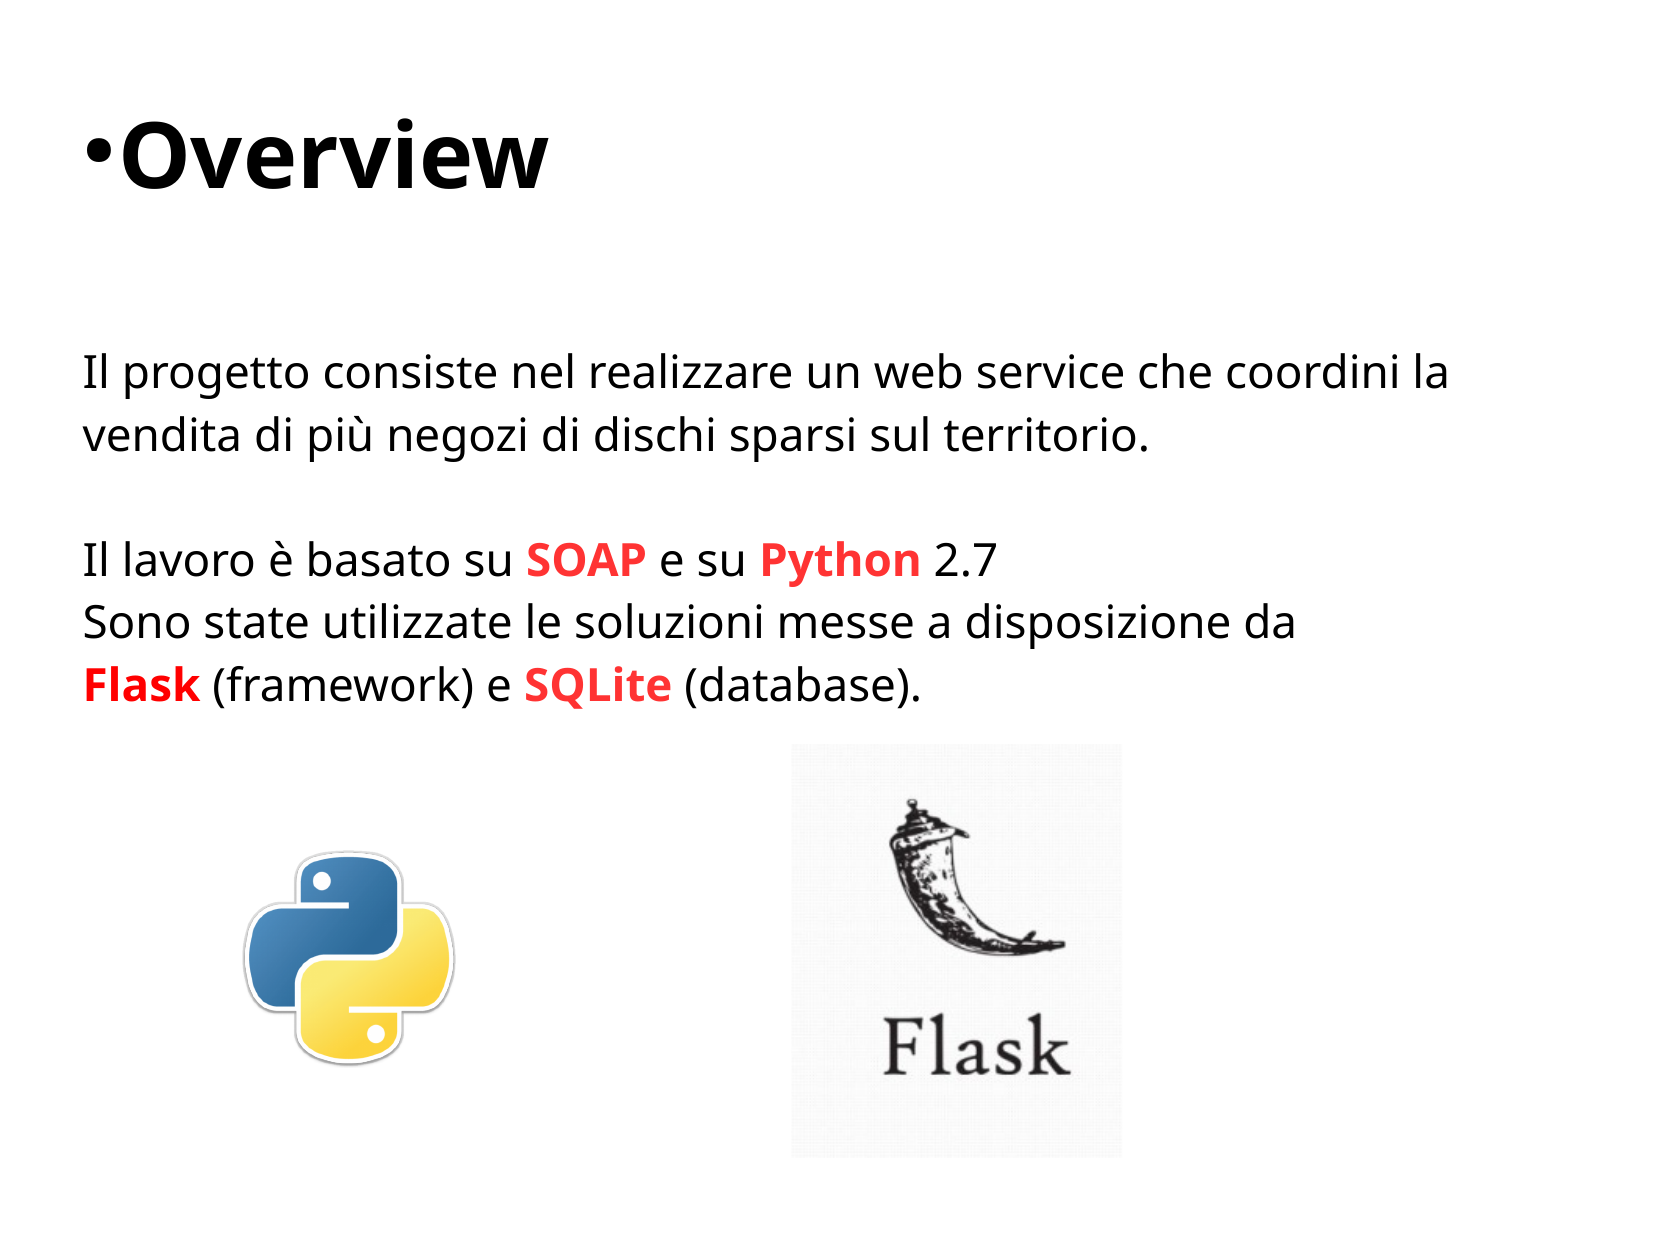

# Overview
Il progetto consiste nel realizzare un web service che coordini la vendita di più negozi di dischi sparsi sul territorio.
Il lavoro è basato su SOAP e su Python 2.7
Sono state utilizzate le soluzioni messe a disposizione da
Flask (framework) e SQLite (database).